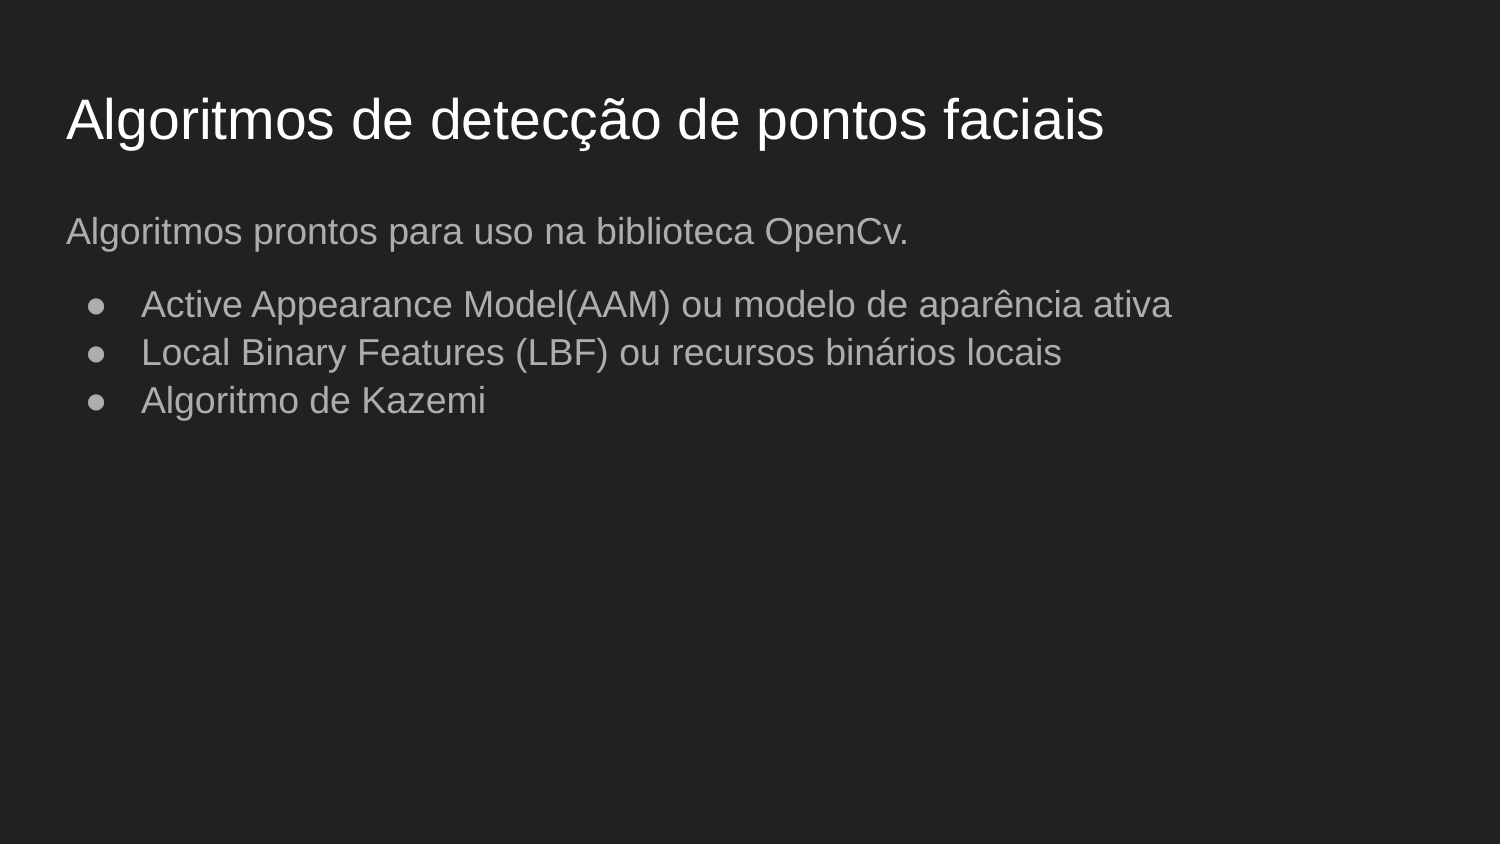

# Algoritmos de detecção de pontos faciais
Algoritmos prontos para uso na biblioteca OpenCv.
Active Appearance Model(AAM) ou modelo de aparência ativa
Local Binary Features (LBF) ou recursos binários locais
Algoritmo de Kazemi